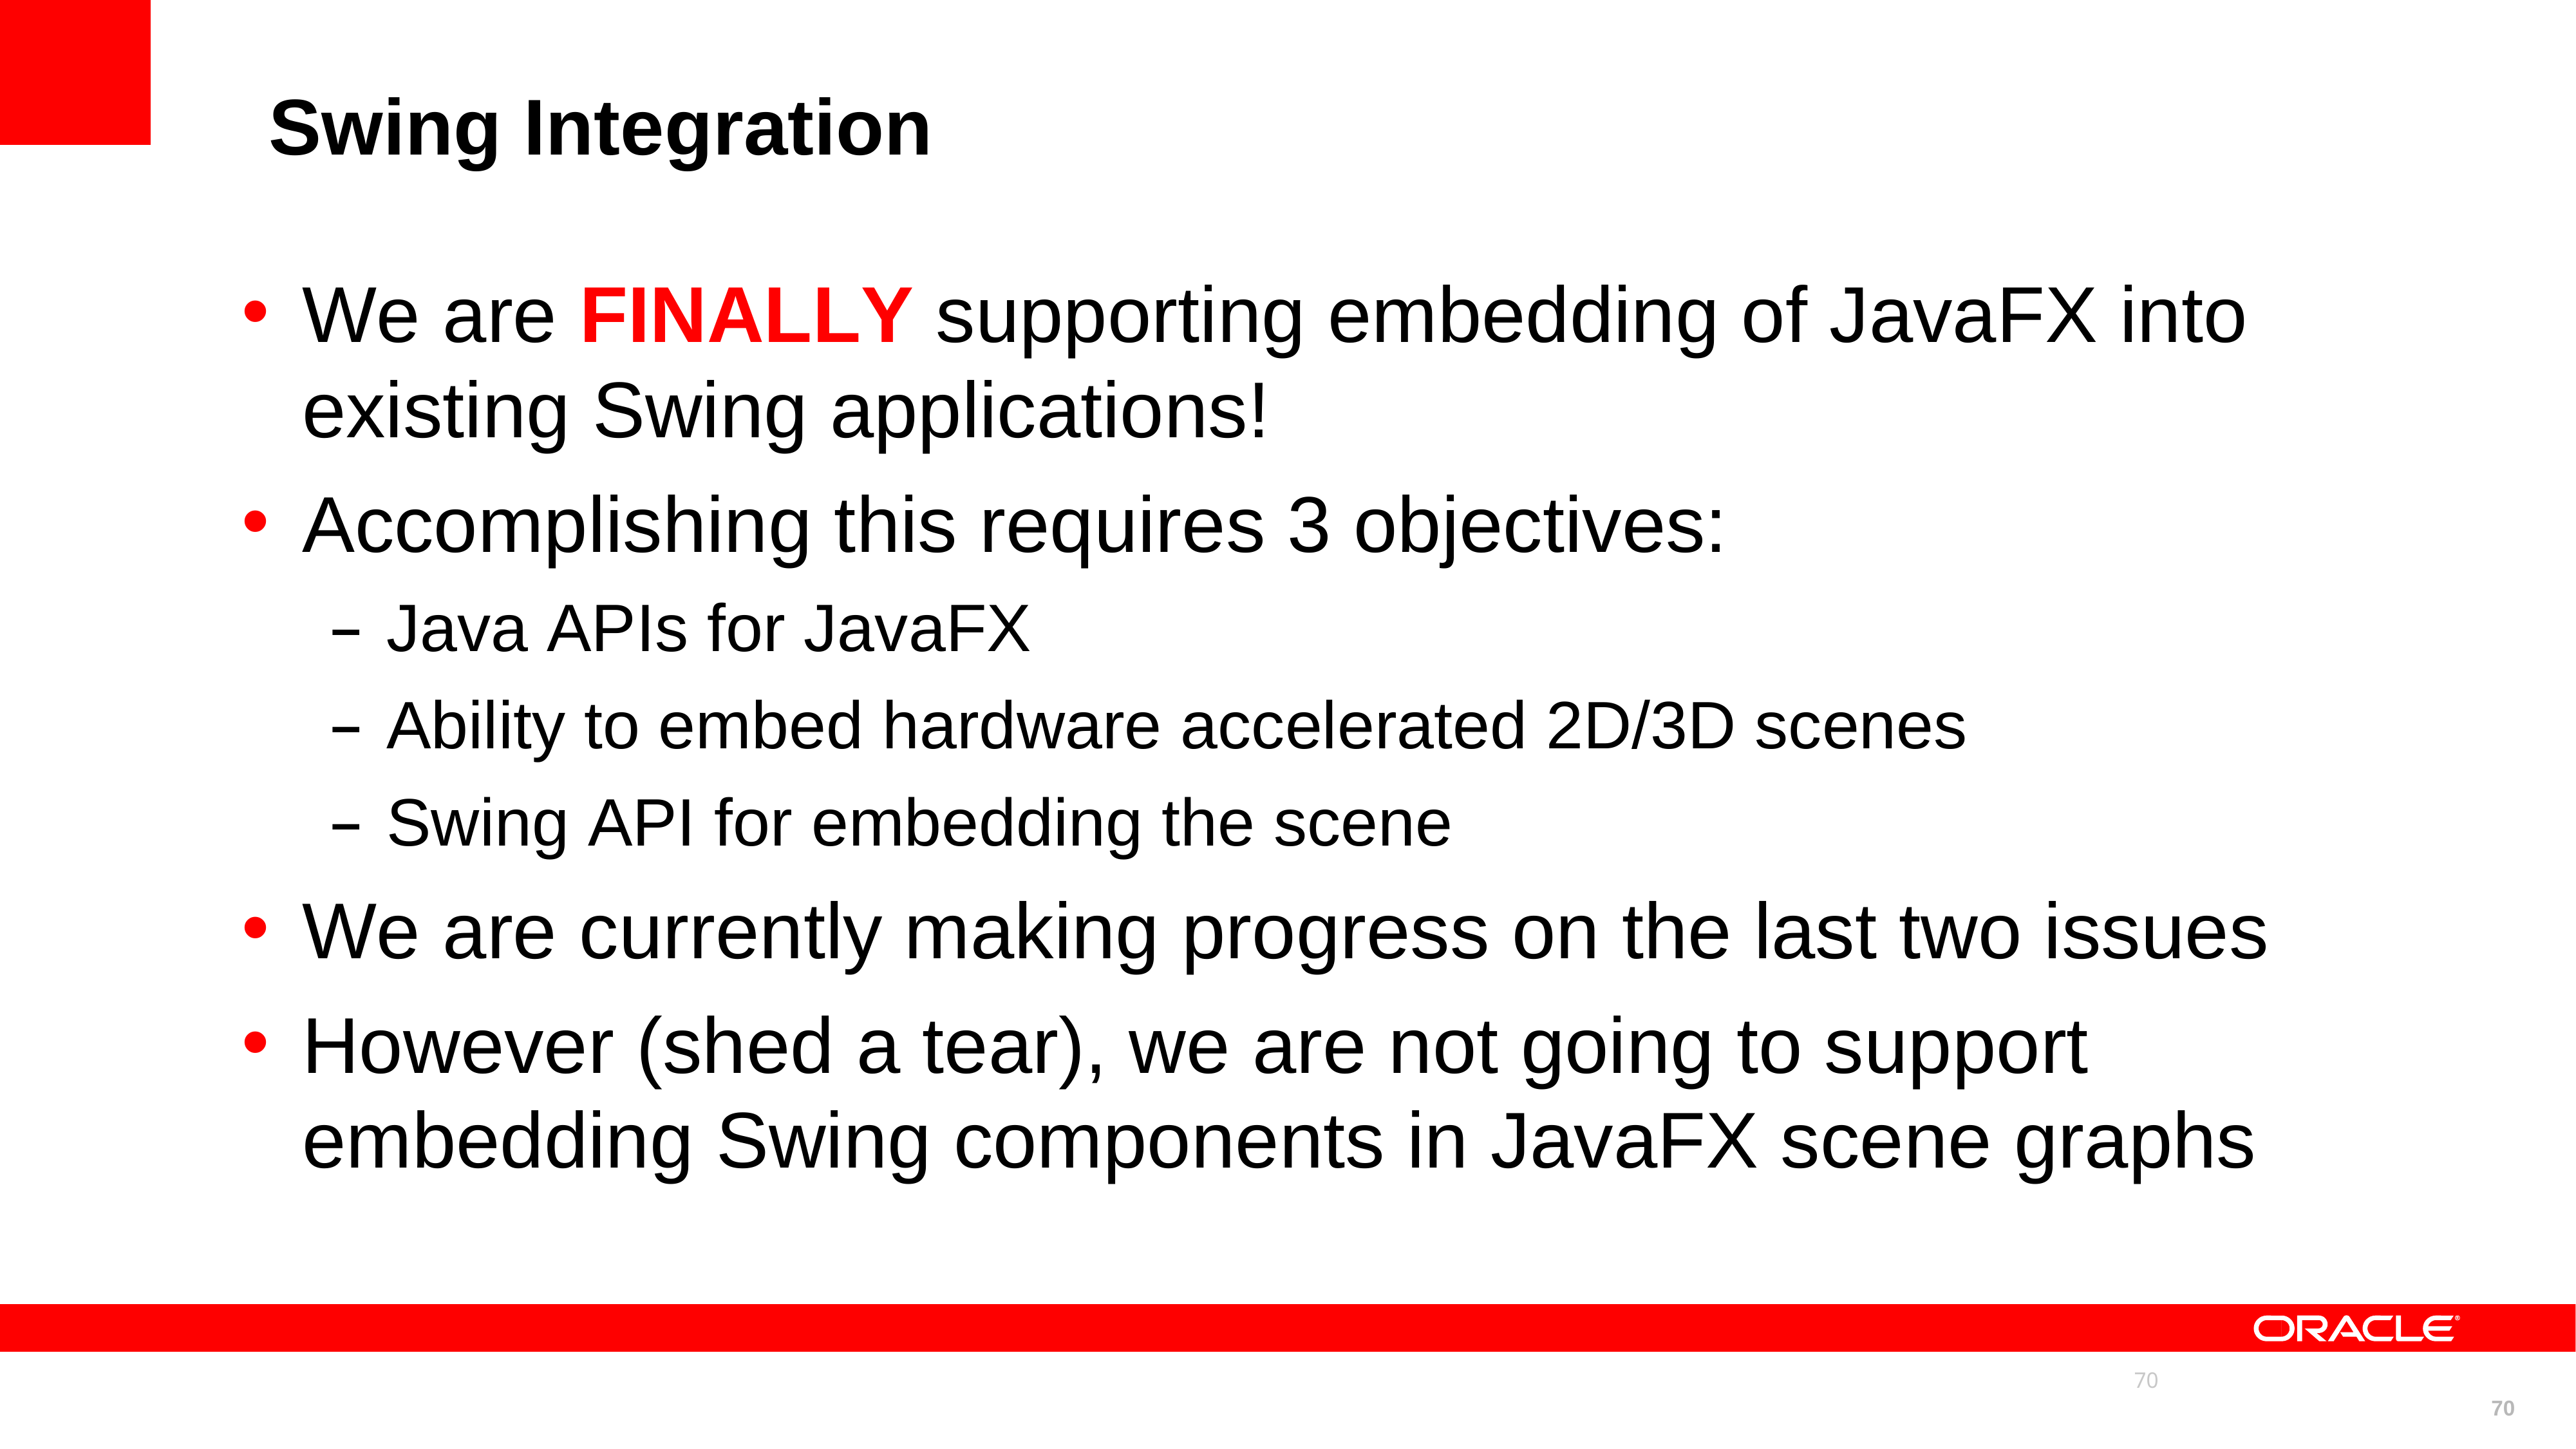

# Swing Integration
We are FINALLY supporting embedding of JavaFX into existing Swing applications!
Accomplishing this requires 3 objectives:
Java APIs for JavaFX
Ability to embed hardware accelerated 2D/3D scenes
Swing API for embedding the scene
We are currently making progress on the last two issues
However (shed a tear), we are not going to support embedding Swing components in JavaFX scene graphs